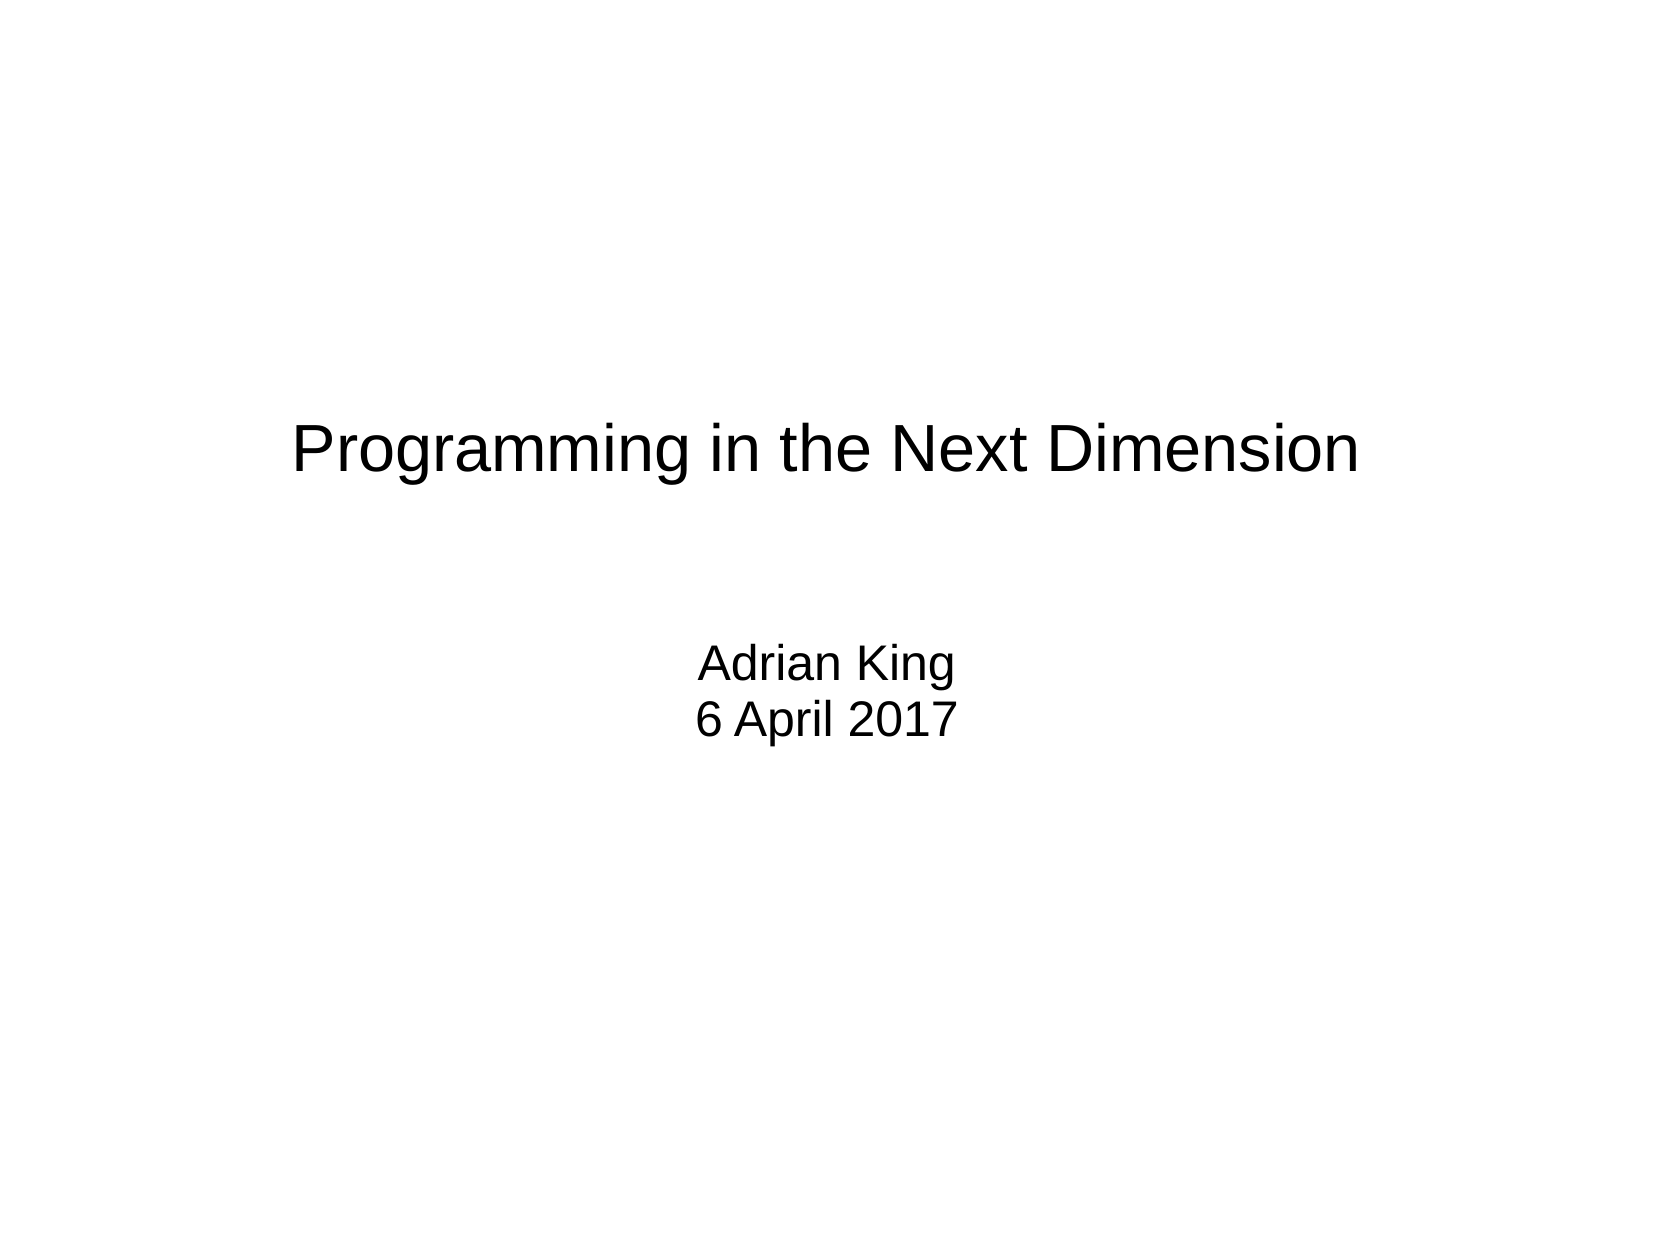

# Programming in the Next Dimension
Adrian King
6 April 2017